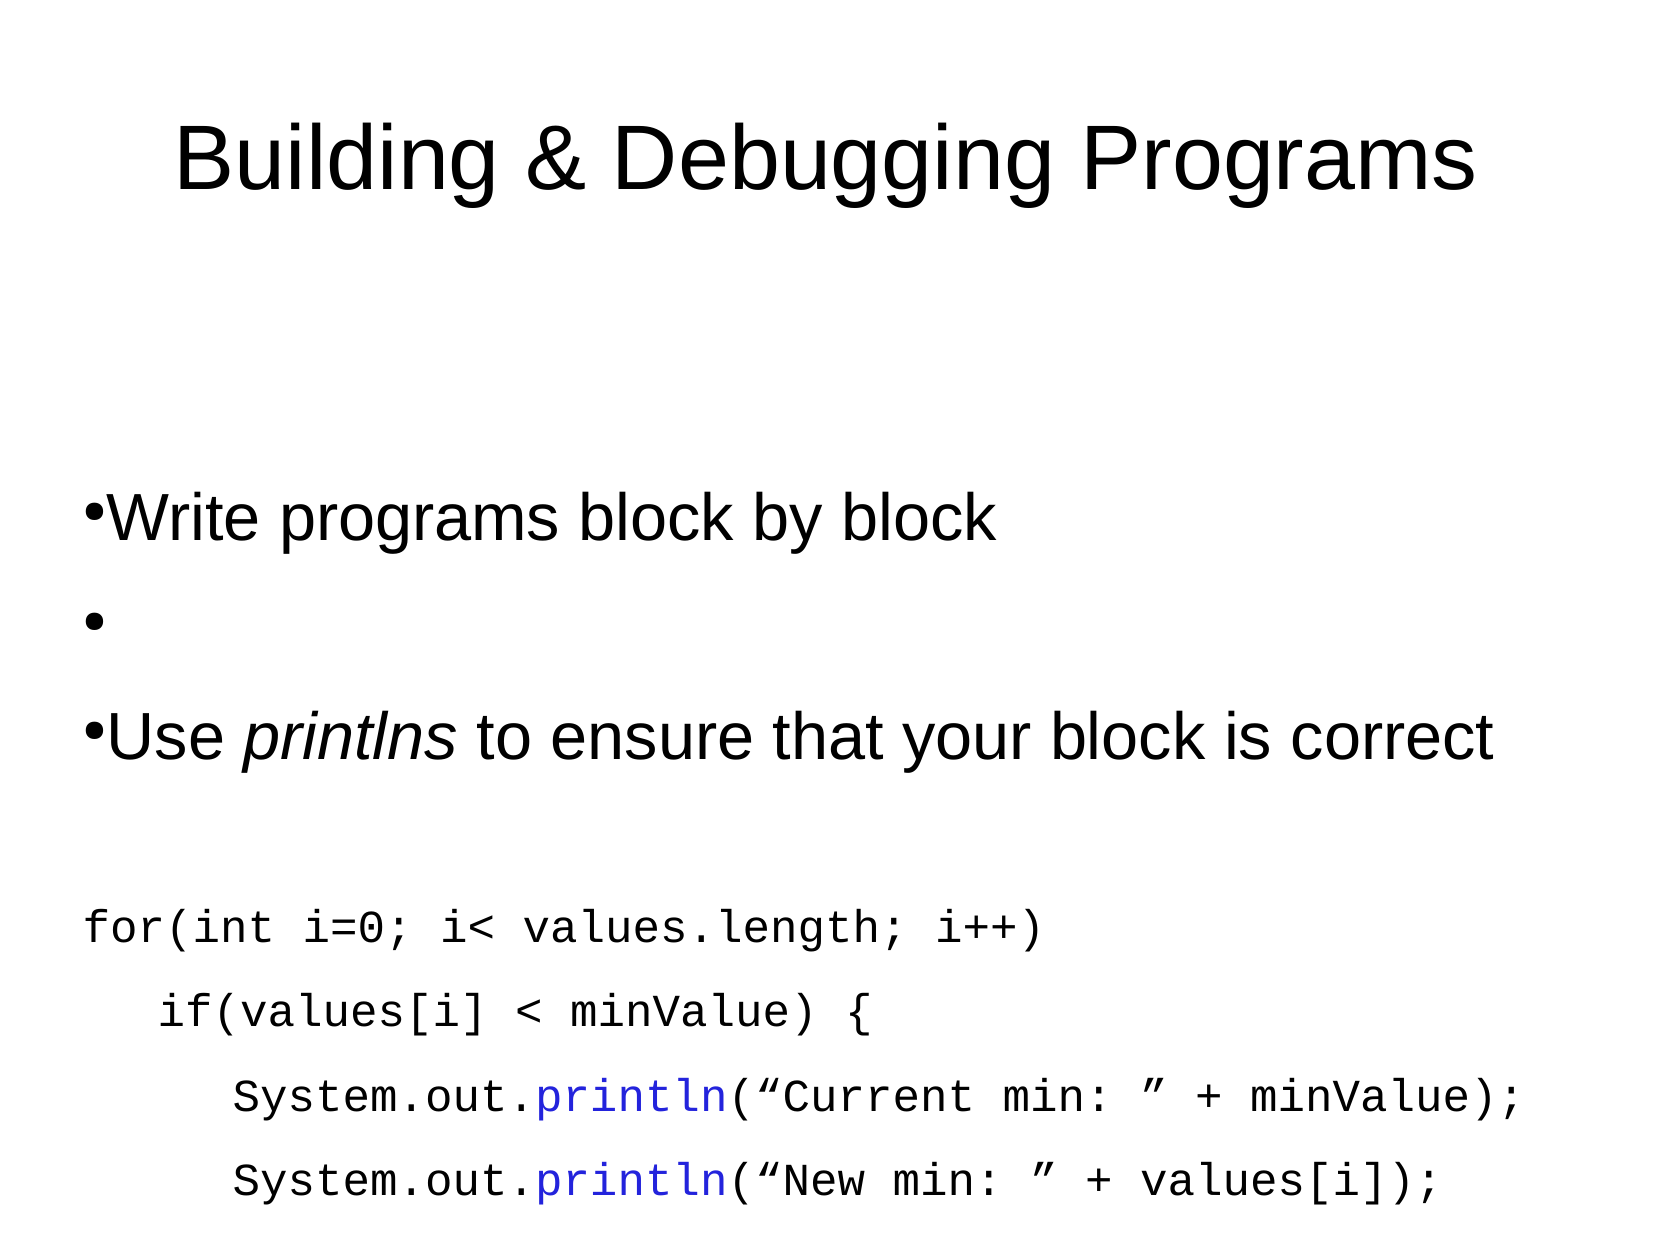

Building & Debugging Programs
# Write programs block by block
Use printlns to ensure that your block is correct
for(int i=0; i< values.length; i++)
	if(values[i] < minValue) {
		System.out.println(“Current min: ” + minValue);
		System.out.println(“New min: ” + values[i]);
		minValue = values[i];
	}
System.out.println(“Final min: ” + minValue);